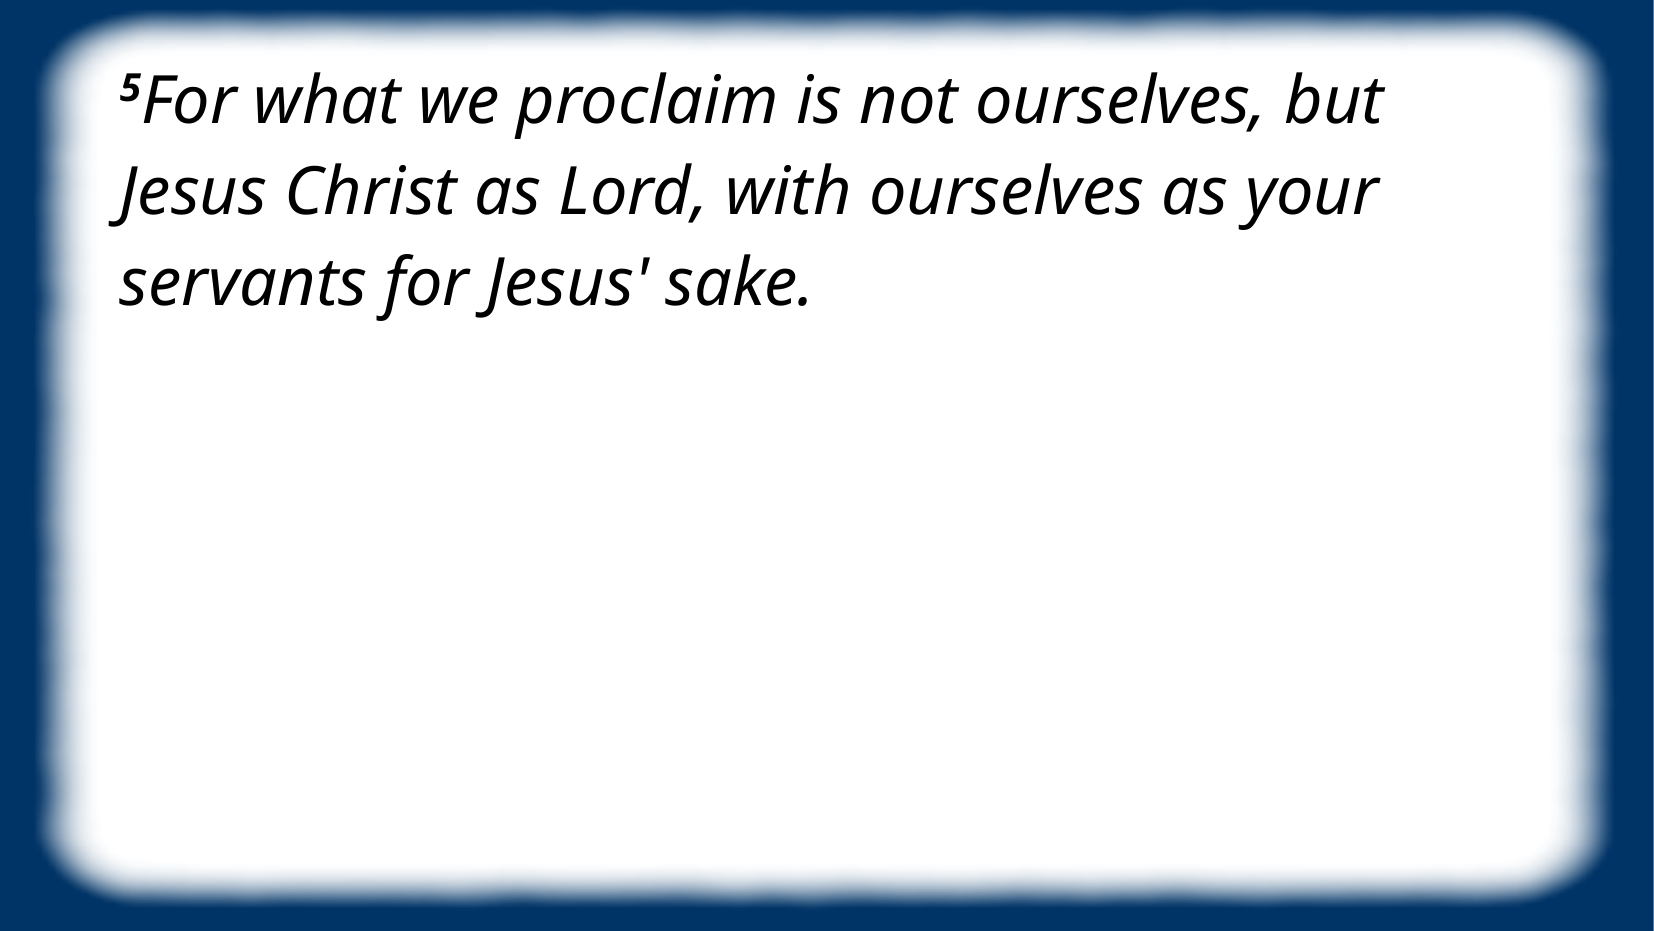

5For what we proclaim is not ourselves, but Jesus Christ as Lord, with ourselves as your servants for Jesus' sake.